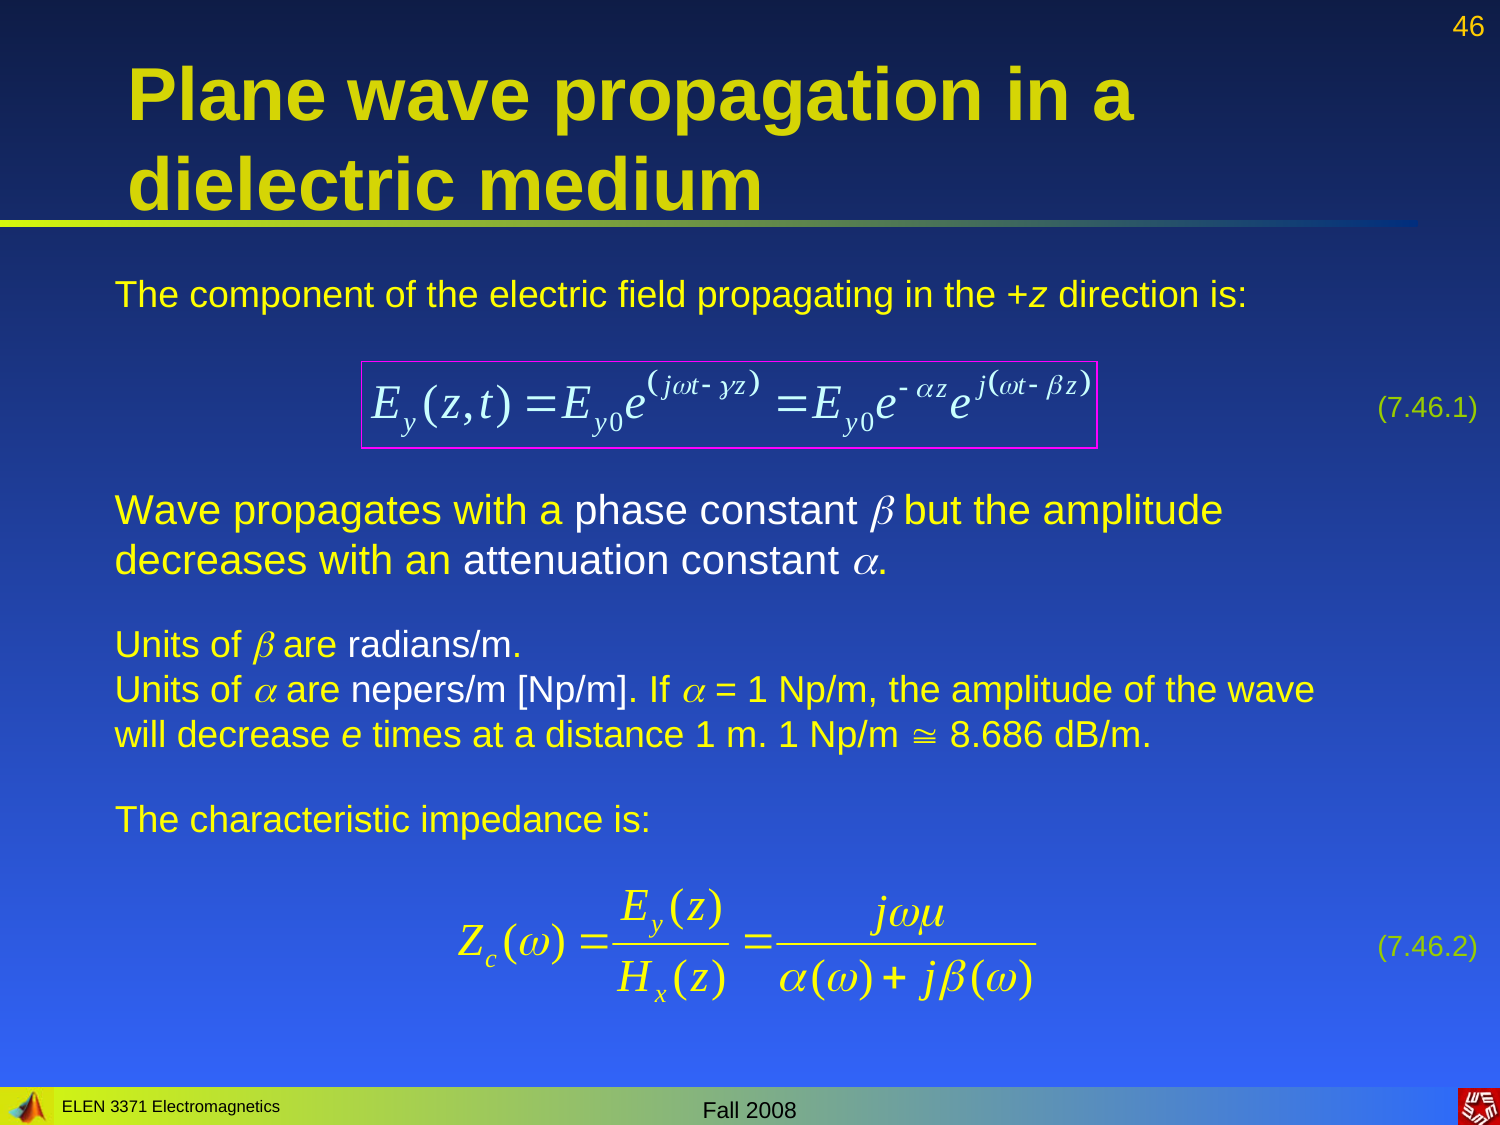

# Plane wave propagation in a dielectric medium
The component of the electric field propagating in the +z direction is:
(7.46.1)
Wave propagates with a phase constant  but the amplitude decreases with an attenuation constant .
Units of  are radians/m.
Units of  are nepers/m [Np/m]. If  = 1 Np/m, the amplitude of the wave will decrease e times at a distance 1 m. 1 Np/m  8.686 dB/m.
The characteristic impedance is:
(7.46.2)